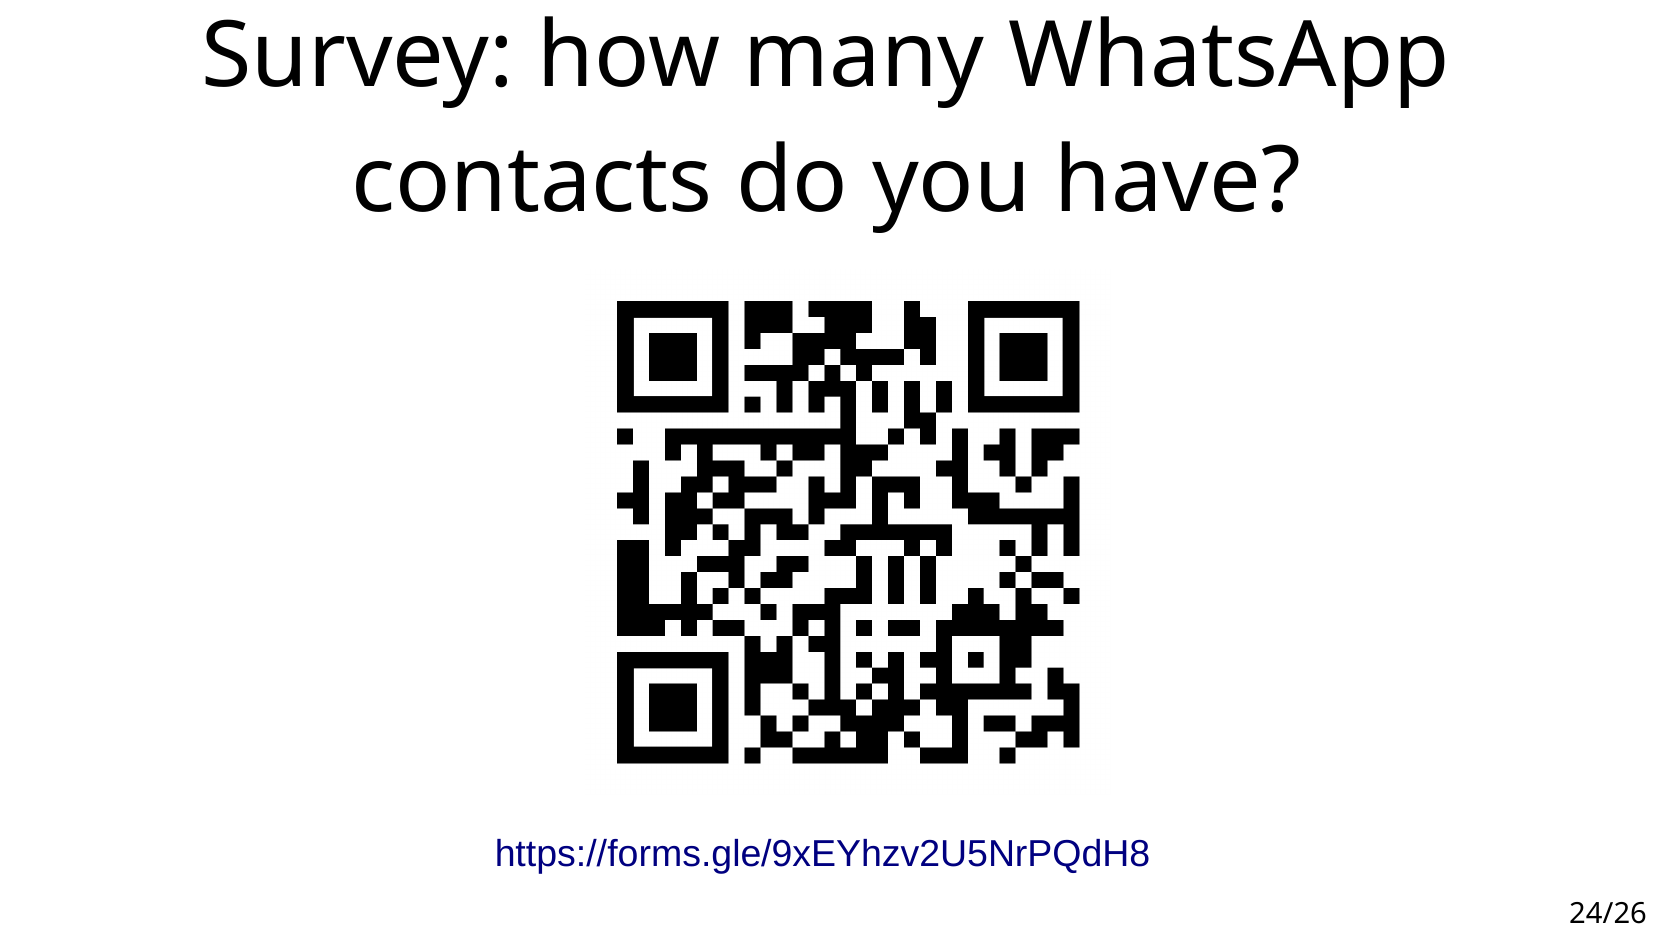

# Survey: how many WhatsApp contacts do you have?
https://forms.gle/9xEYhzv2U5NrPQdH8
24